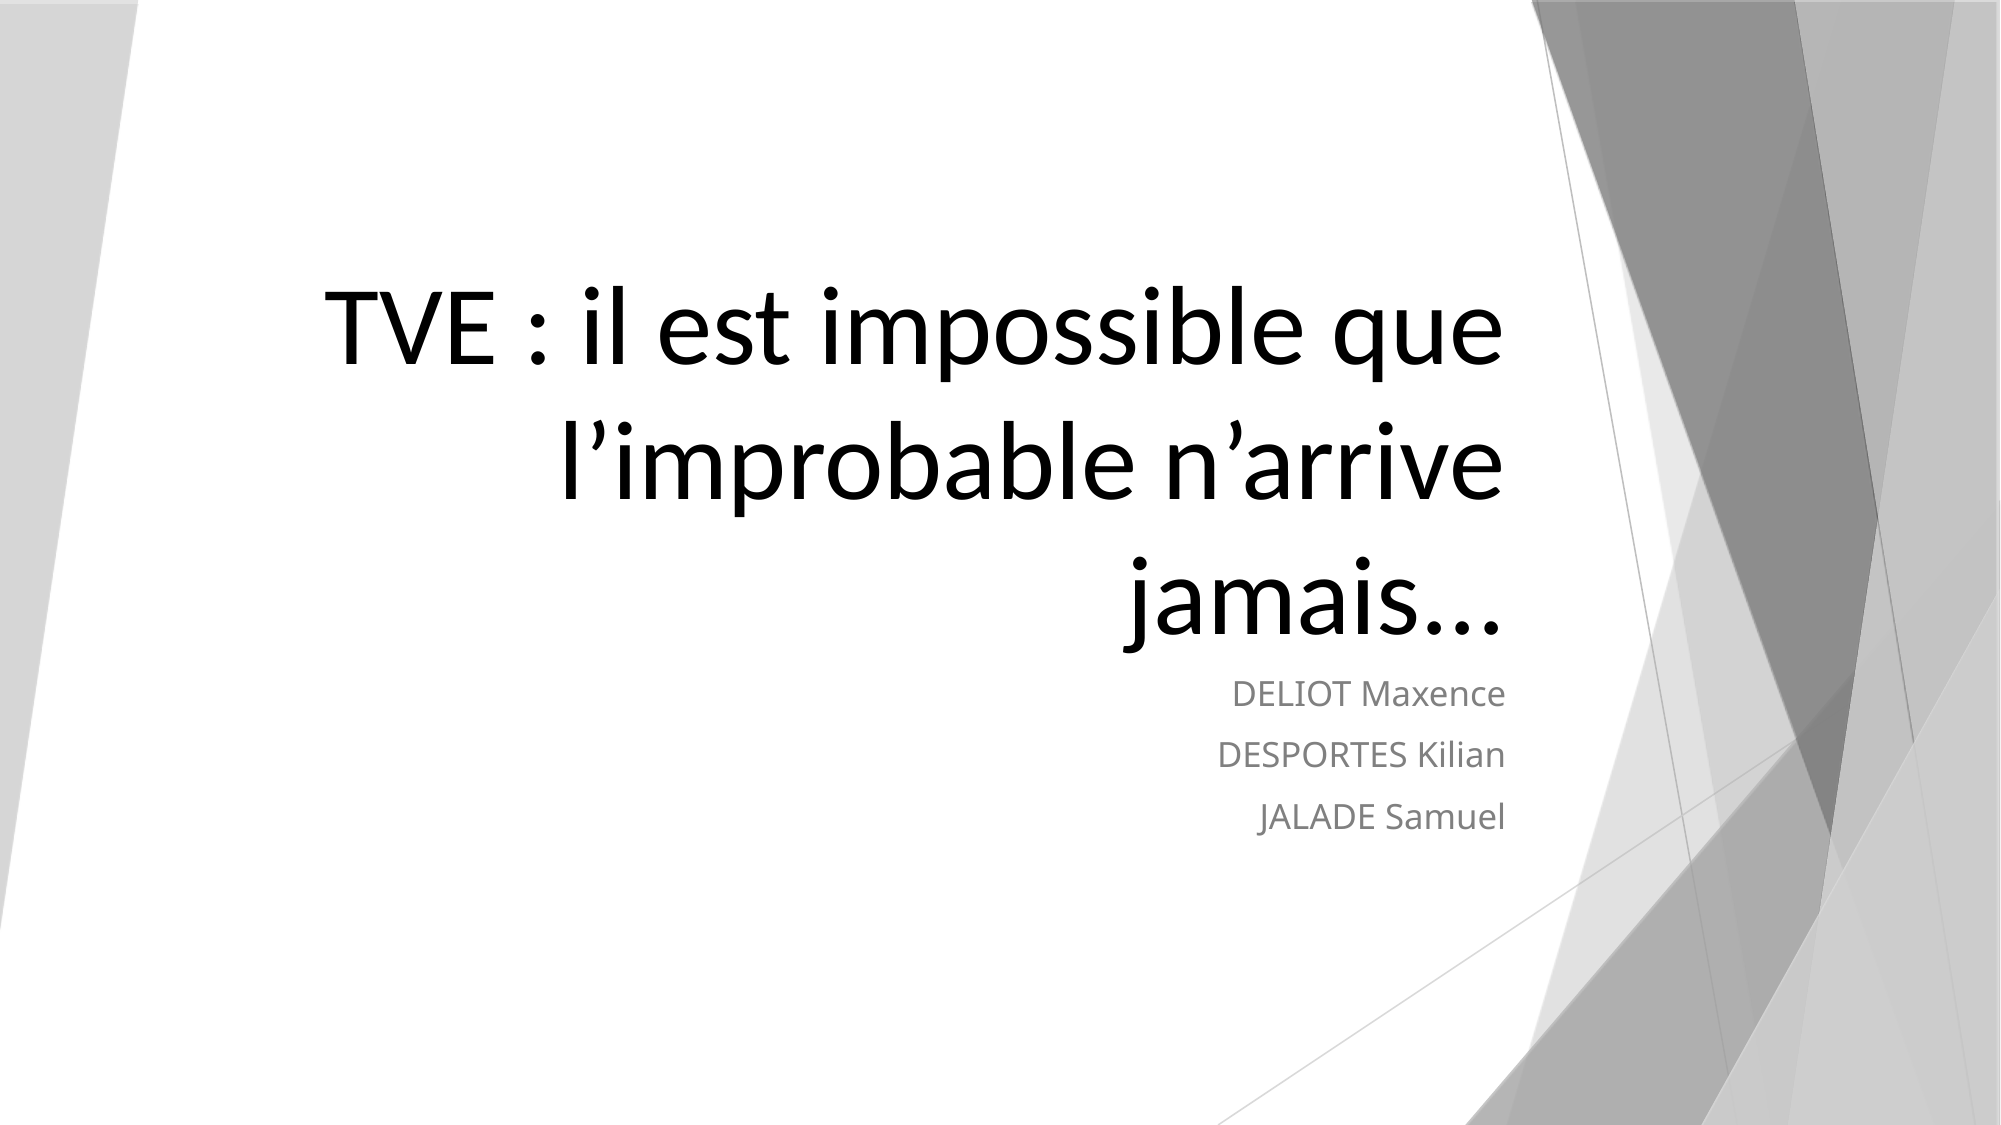

# TVE : il est impossible que l’improbable n’arrive jamais...
DELIOT Maxence
DESPORTES Kilian
JALADE Samuel